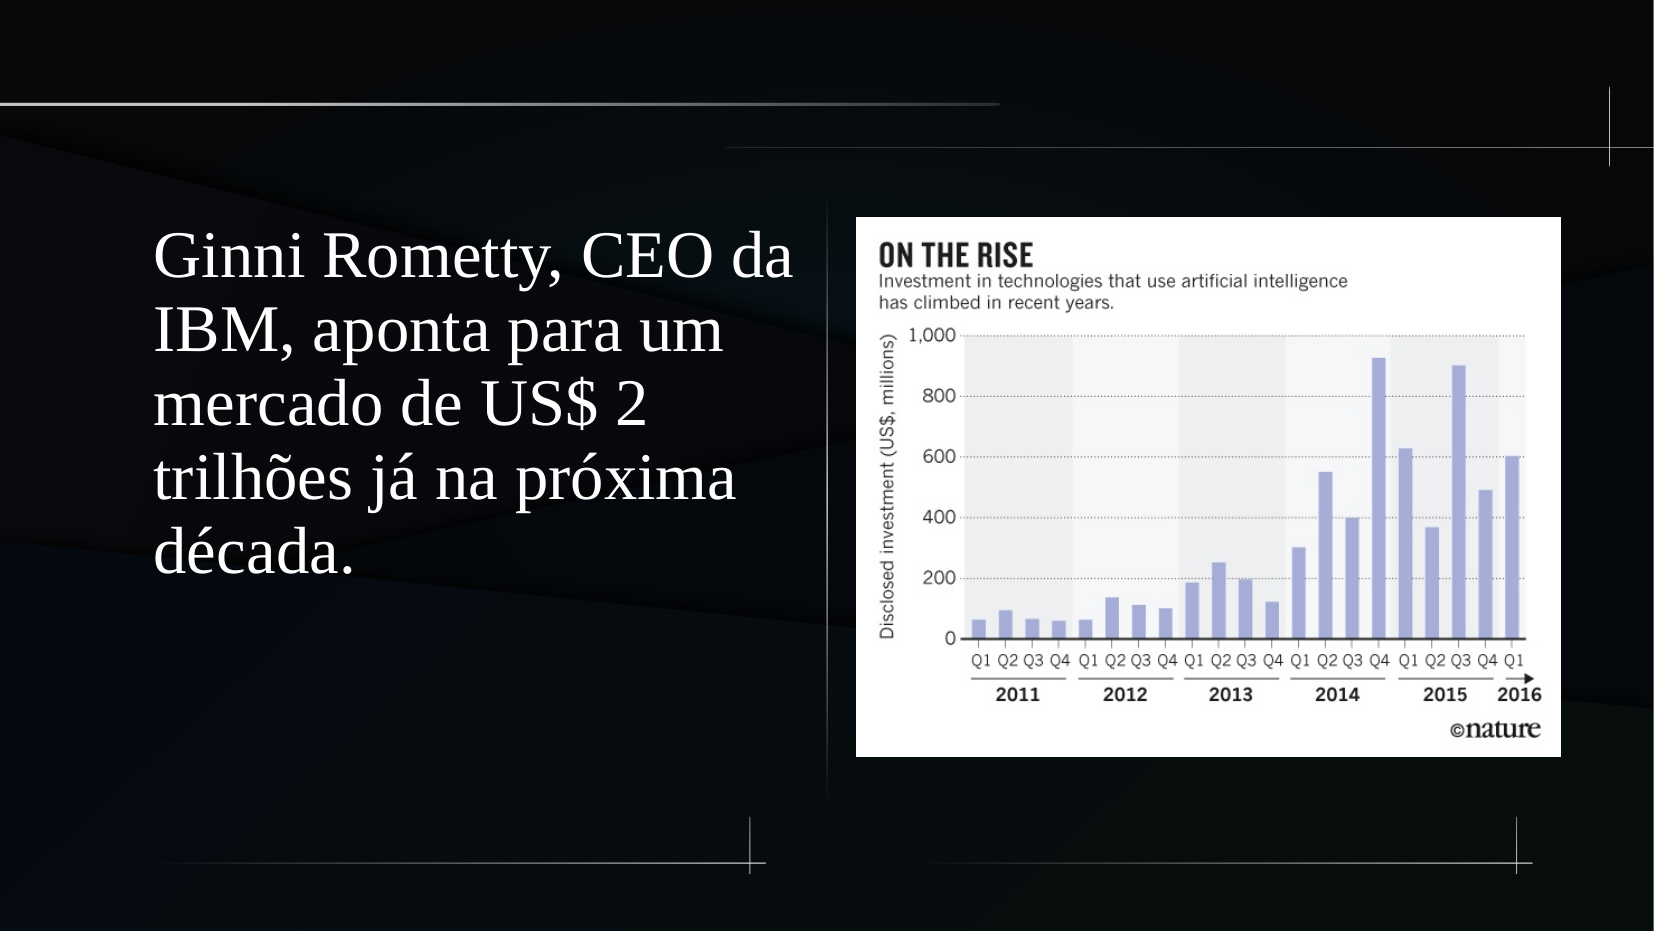

#
Ginni Rometty, CEO da IBM, aponta para um mercado de US$ 2 trilhões já na próxima década.